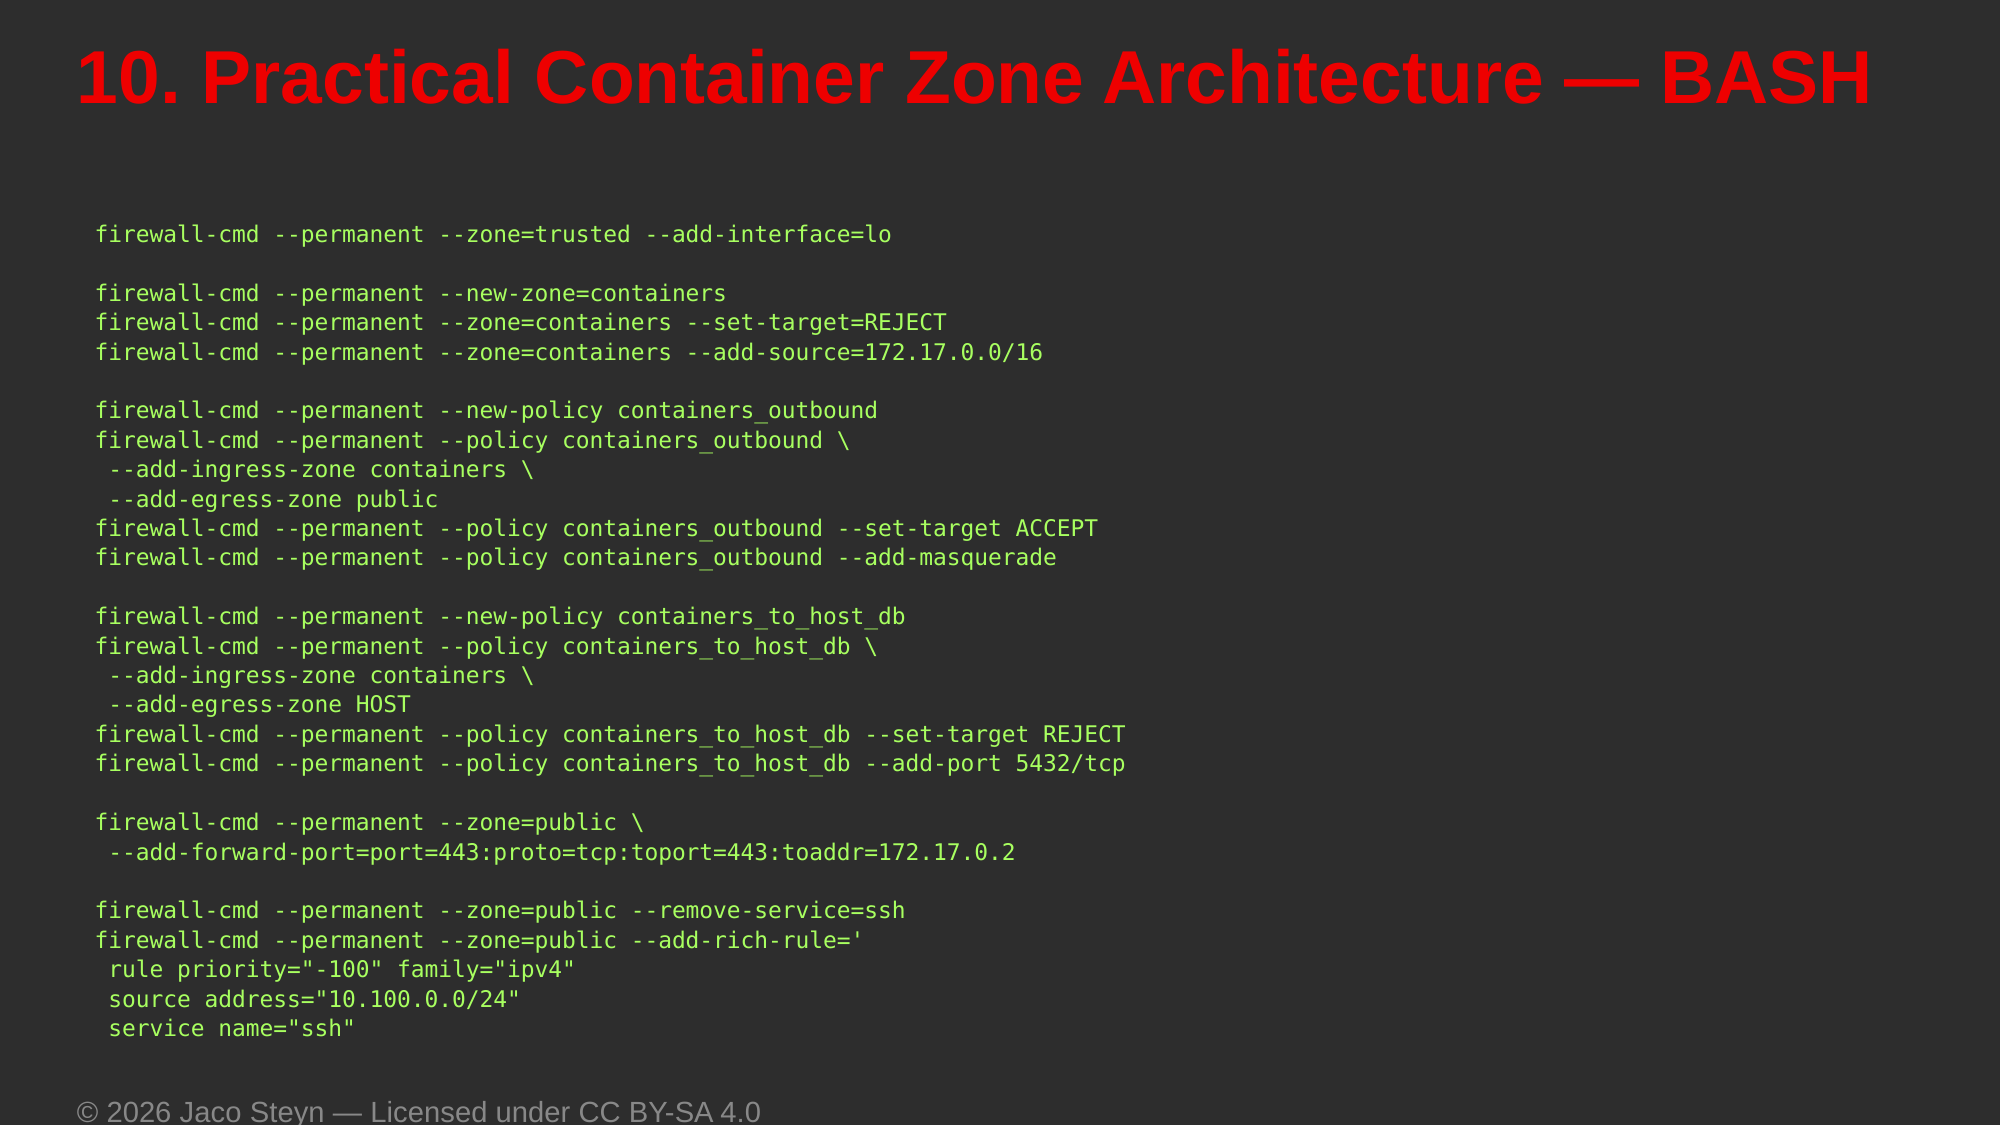

10. Practical Container Zone Architecture — BASH
firewall-cmd --permanent --zone=trusted --add-interface=lo
firewall-cmd --permanent --new-zone=containers
firewall-cmd --permanent --zone=containers --set-target=REJECT
firewall-cmd --permanent --zone=containers --add-source=172.17.0.0/16
firewall-cmd --permanent --new-policy containers_outbound
firewall-cmd --permanent --policy containers_outbound \
 --add-ingress-zone containers \
 --add-egress-zone public
firewall-cmd --permanent --policy containers_outbound --set-target ACCEPT
firewall-cmd --permanent --policy containers_outbound --add-masquerade
firewall-cmd --permanent --new-policy containers_to_host_db
firewall-cmd --permanent --policy containers_to_host_db \
 --add-ingress-zone containers \
 --add-egress-zone HOST
firewall-cmd --permanent --policy containers_to_host_db --set-target REJECT
firewall-cmd --permanent --policy containers_to_host_db --add-port 5432/tcp
firewall-cmd --permanent --zone=public \
 --add-forward-port=port=443:proto=tcp:toport=443:toaddr=172.17.0.2
firewall-cmd --permanent --zone=public --remove-service=ssh
firewall-cmd --permanent --zone=public --add-rich-rule='
 rule priority="-100" family="ipv4"
 source address="10.100.0.0/24"
 service name="ssh"
© 2026 Jaco Steyn — Licensed under CC BY-SA 4.0